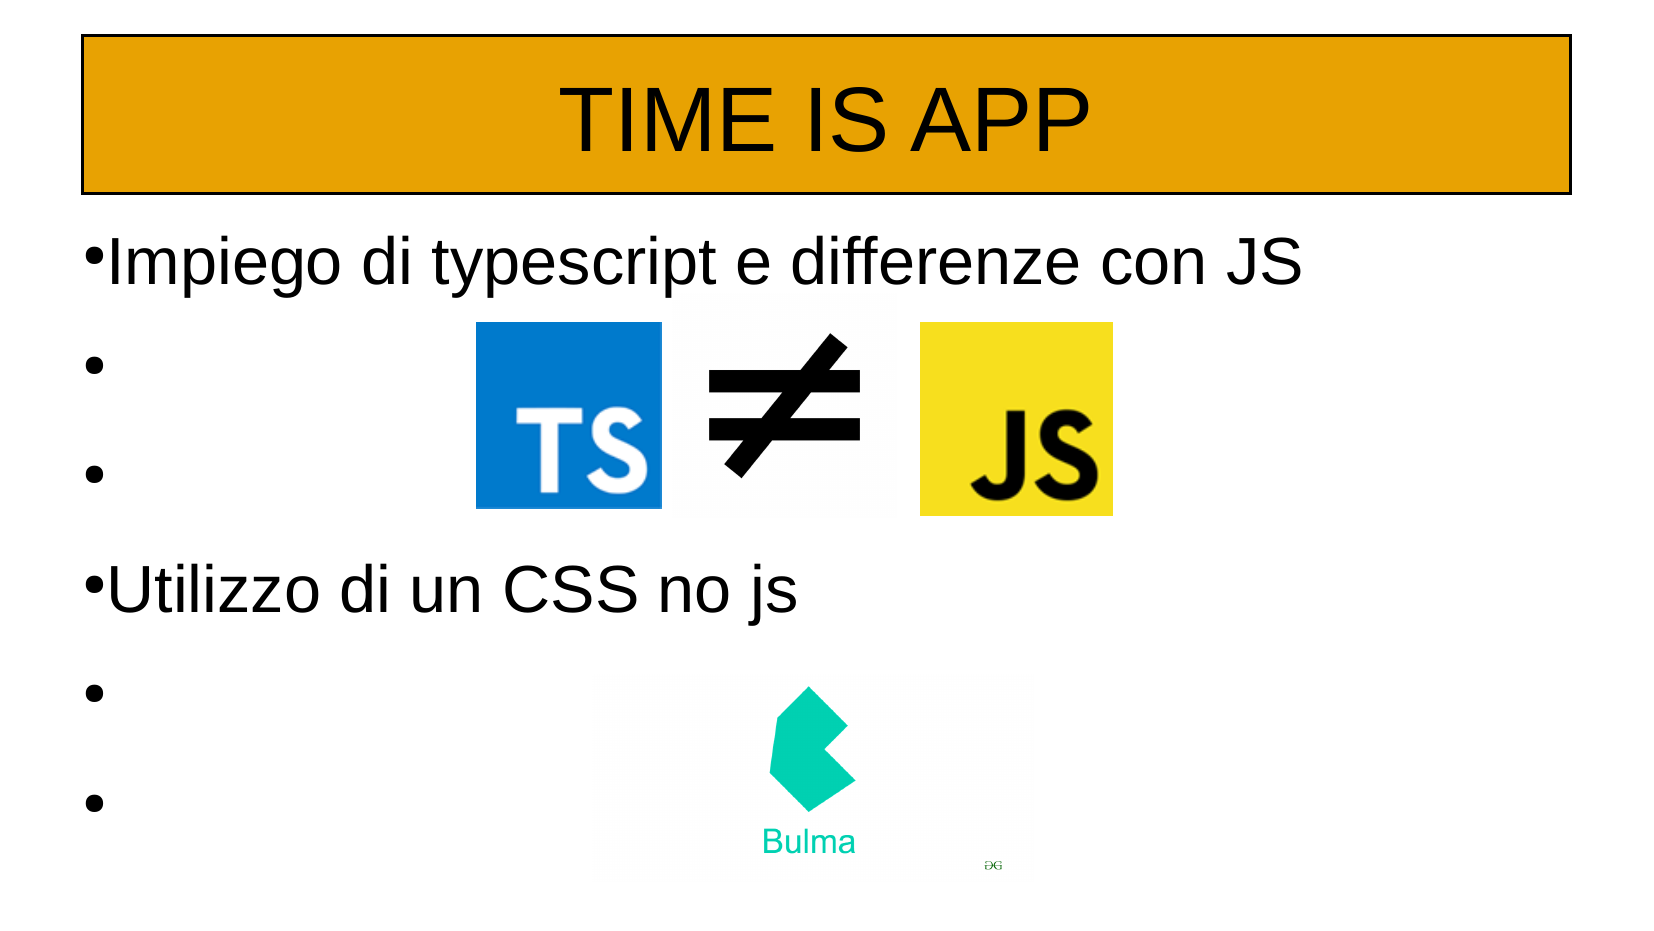

# TIME IS APP
Impiego di typescript e differenze con JS
Utilizzo di un CSS no js